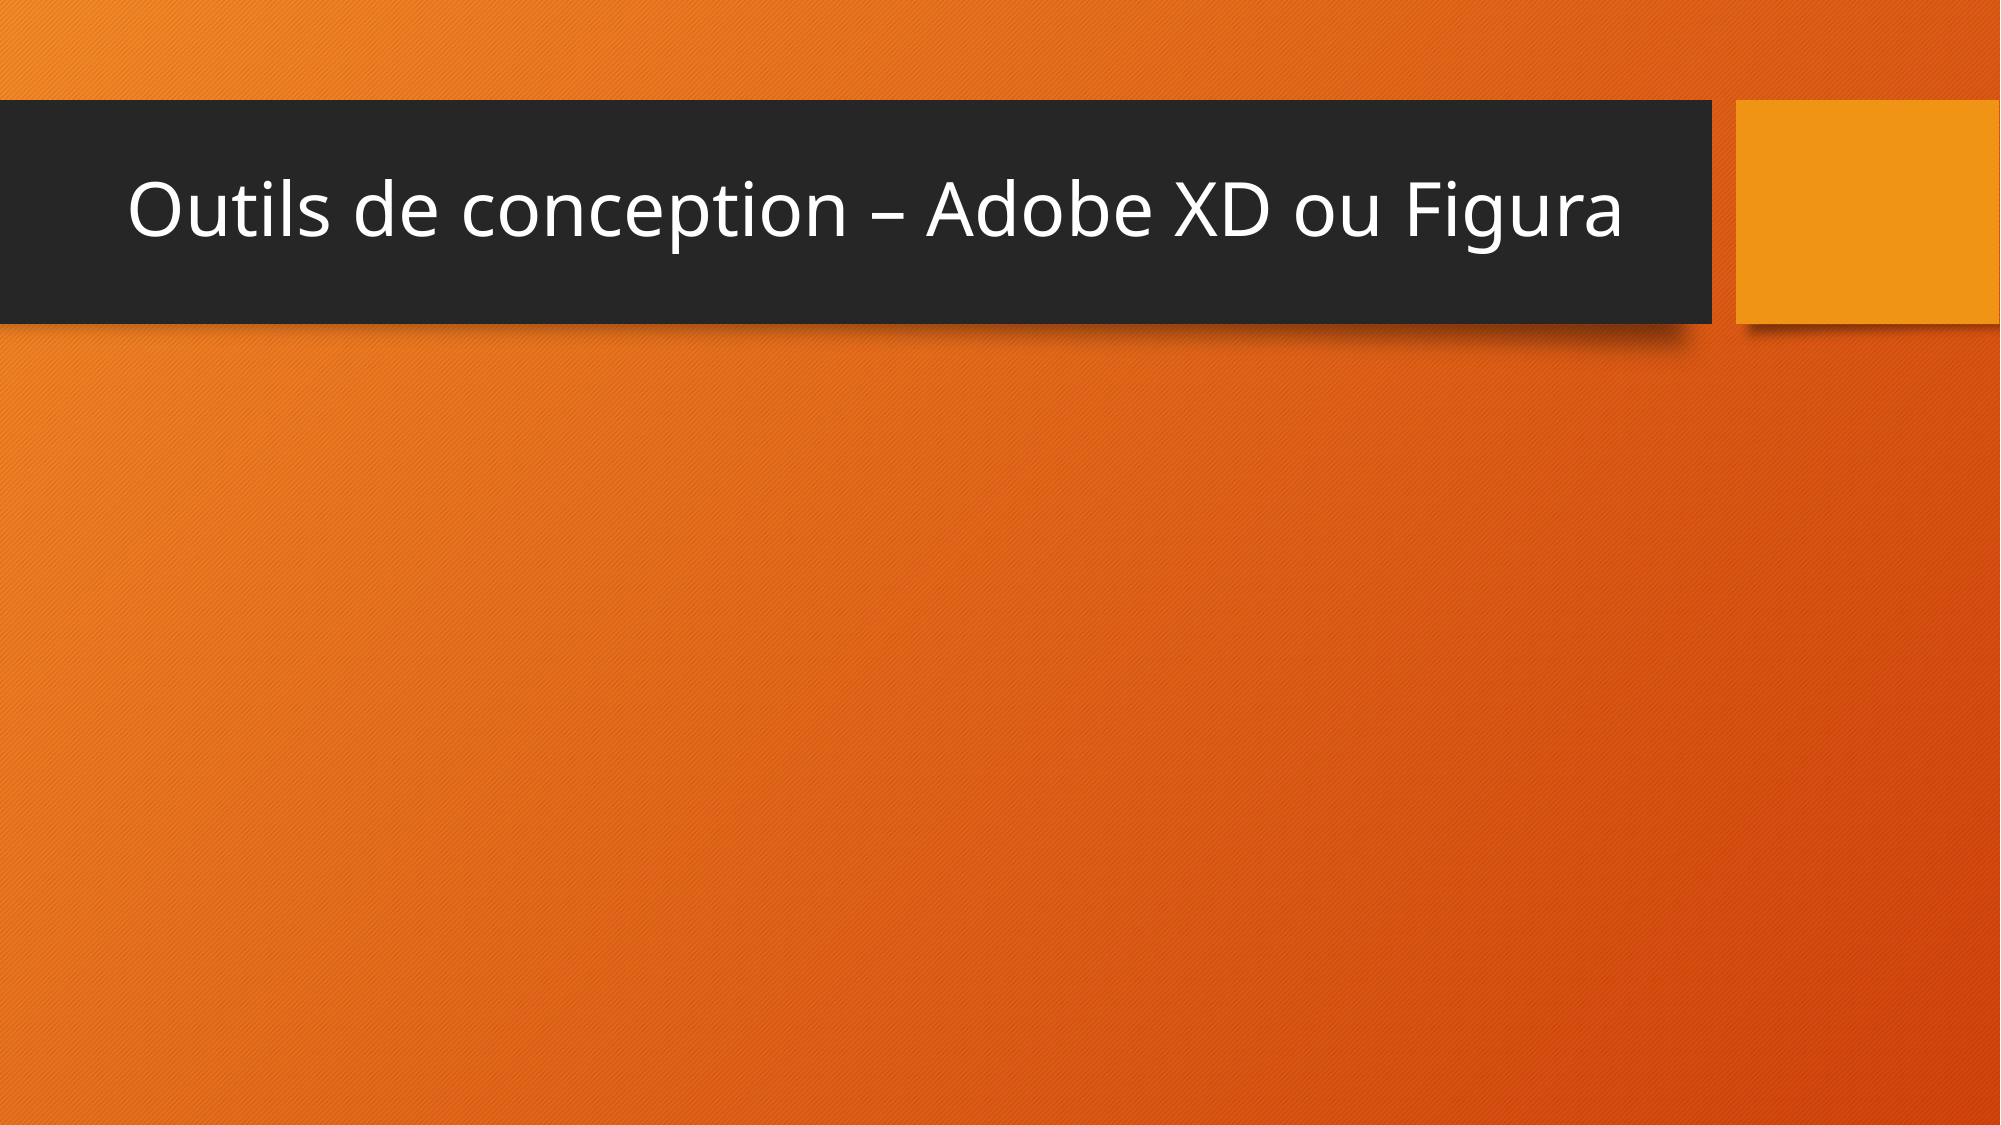

# Outils de conception – Adobe XD ou Figura